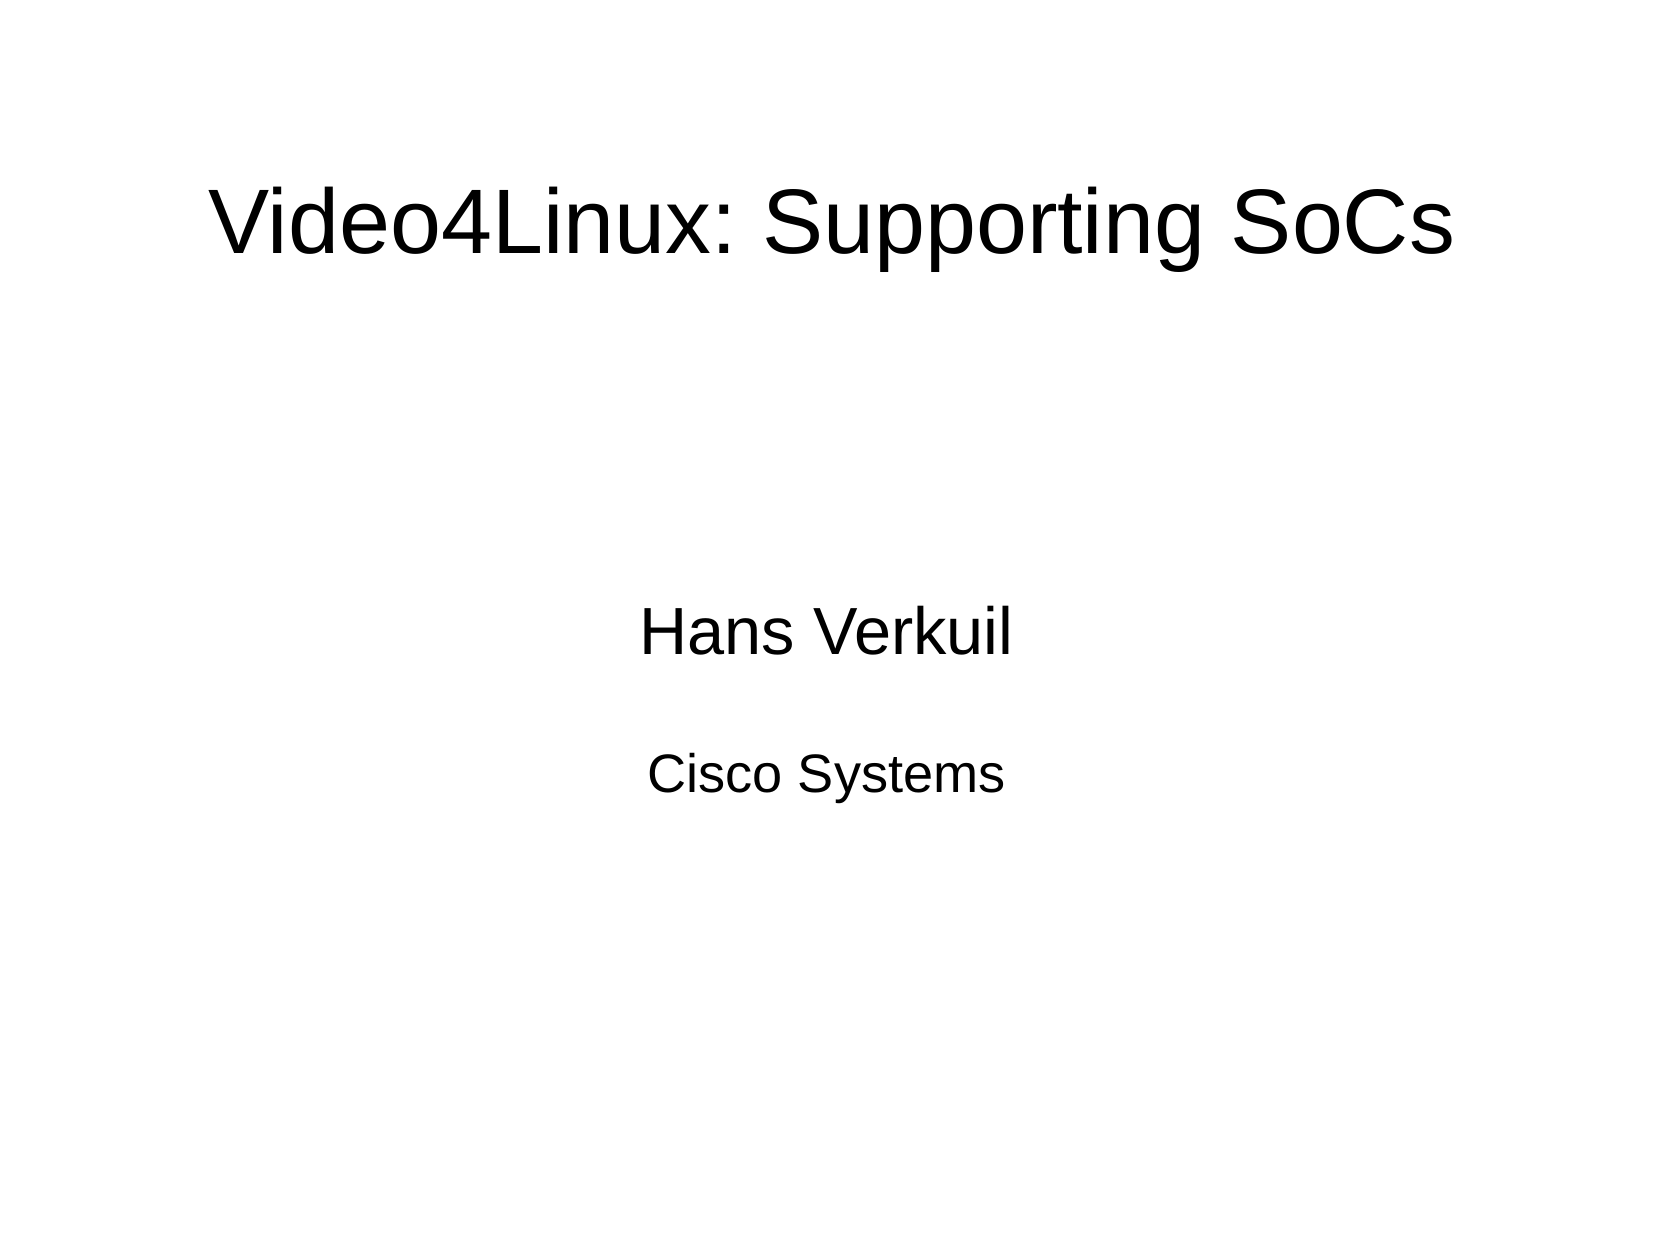

# Video4Linux: Supporting SoCs
Hans Verkuil
Cisco Systems